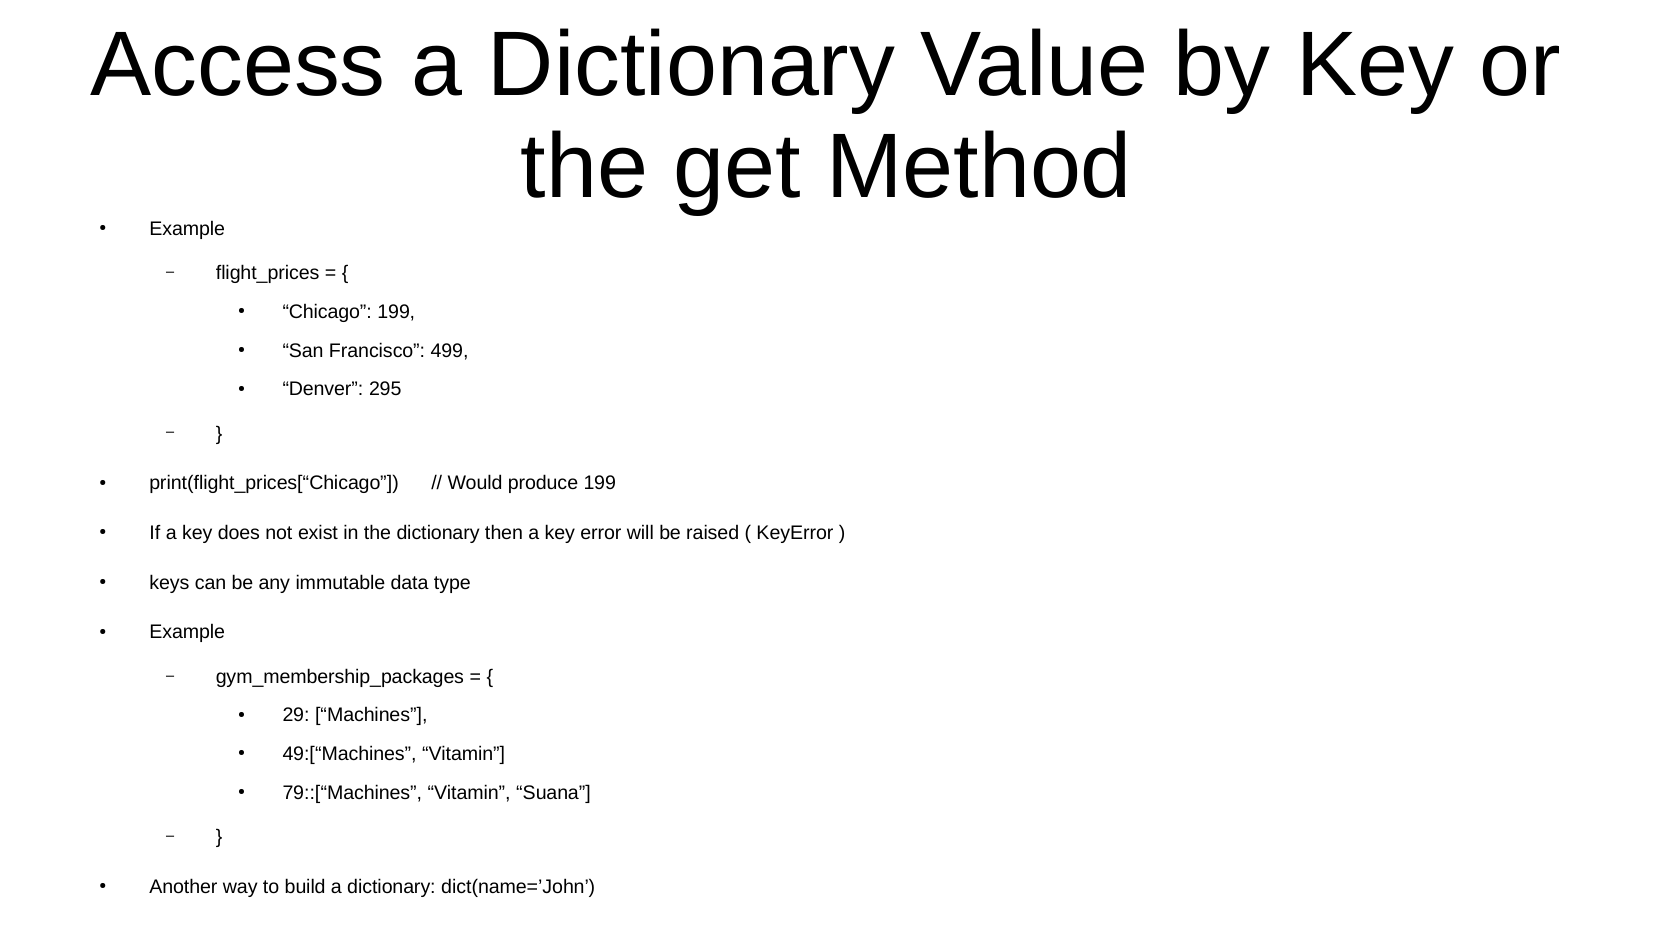

# Access a Dictionary Value by Key or the get Method
Example
flight_prices = {
“Chicago”: 199,
“San Francisco”: 499,
“Denver”: 295
}
print(flight_prices[“Chicago”]) 			// Would produce 199
If a key does not exist in the dictionary then a key error will be raised ( KeyError )
keys can be any immutable data type
Example
gym_membership_packages = {
29: [“Machines”],
49:[“Machines”, “Vitamin”]
79::[“Machines”, “Vitamin”, “Suana”]
}
Another way to build a dictionary: dict(name=’John’)